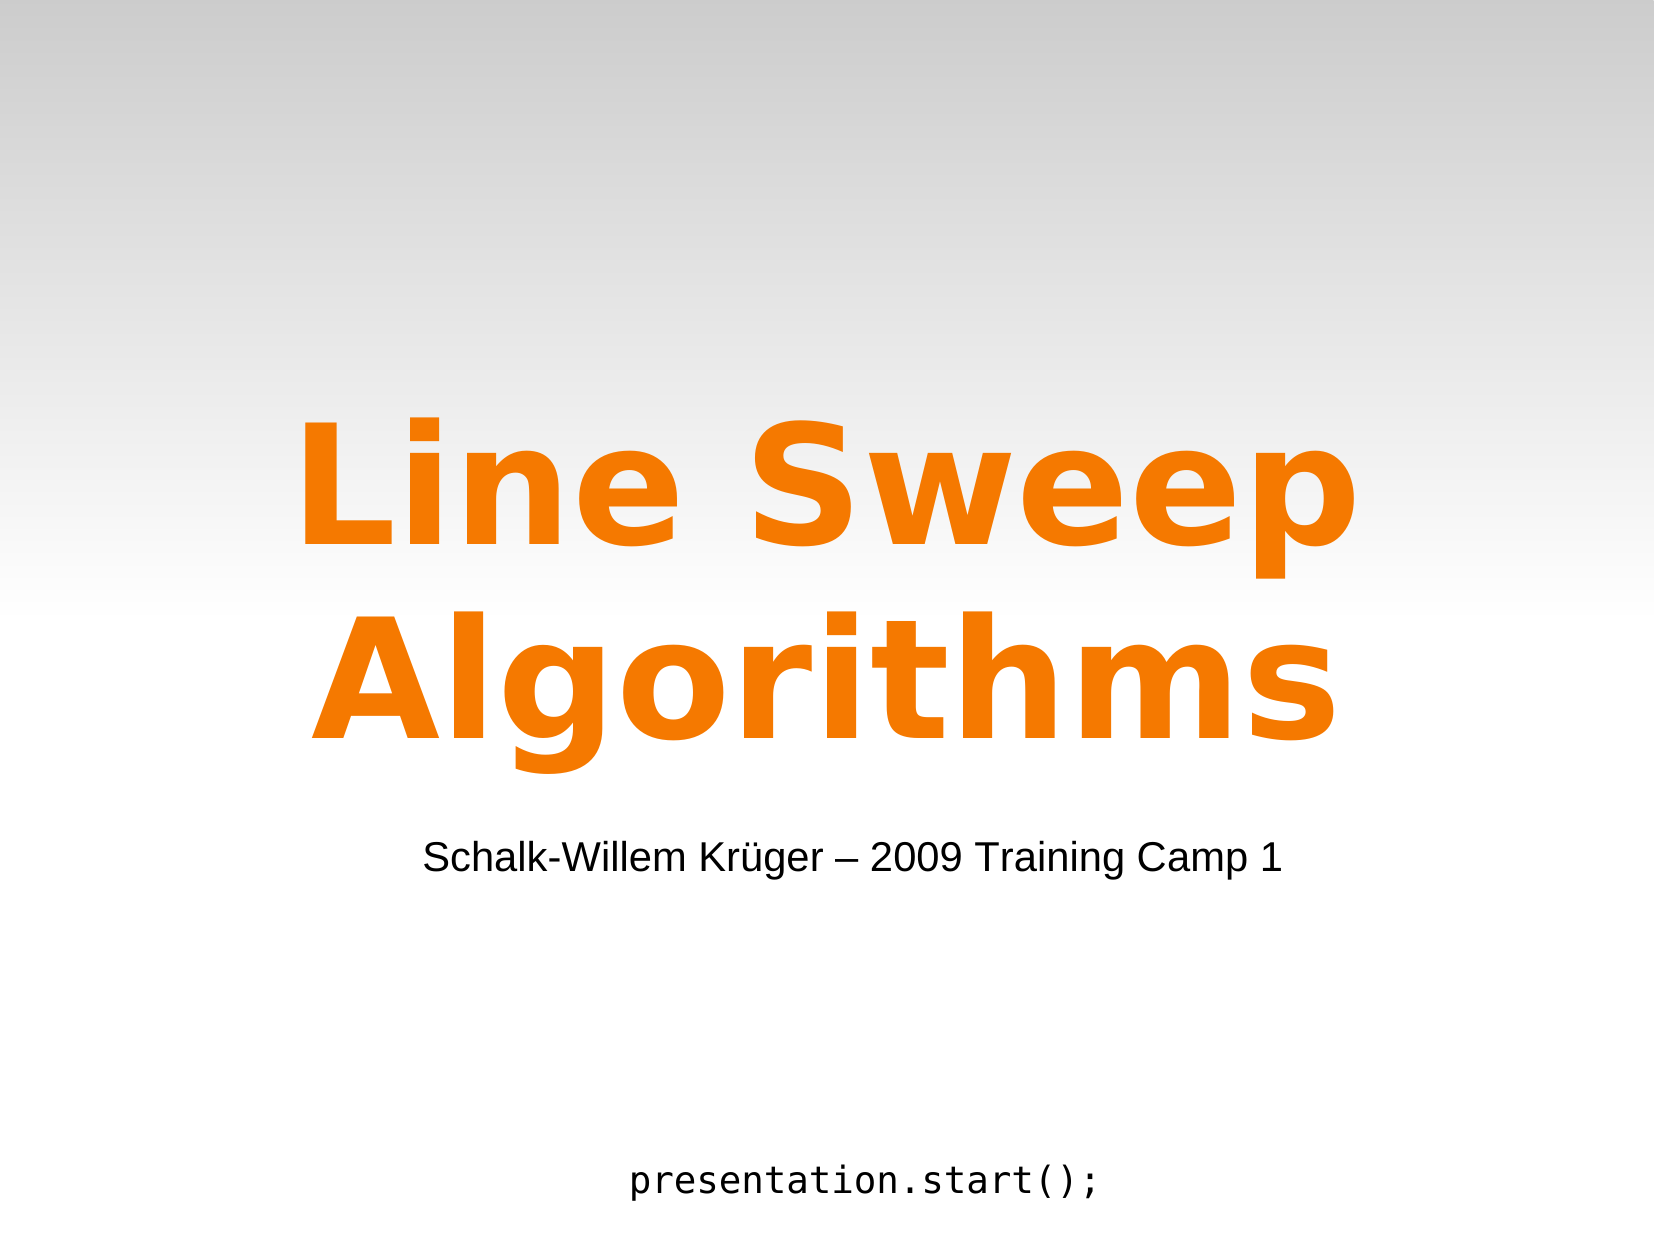

# Line Sweep Algorithms
Schalk-Willem Krüger – 2009 Training Camp 1
presentation.start();